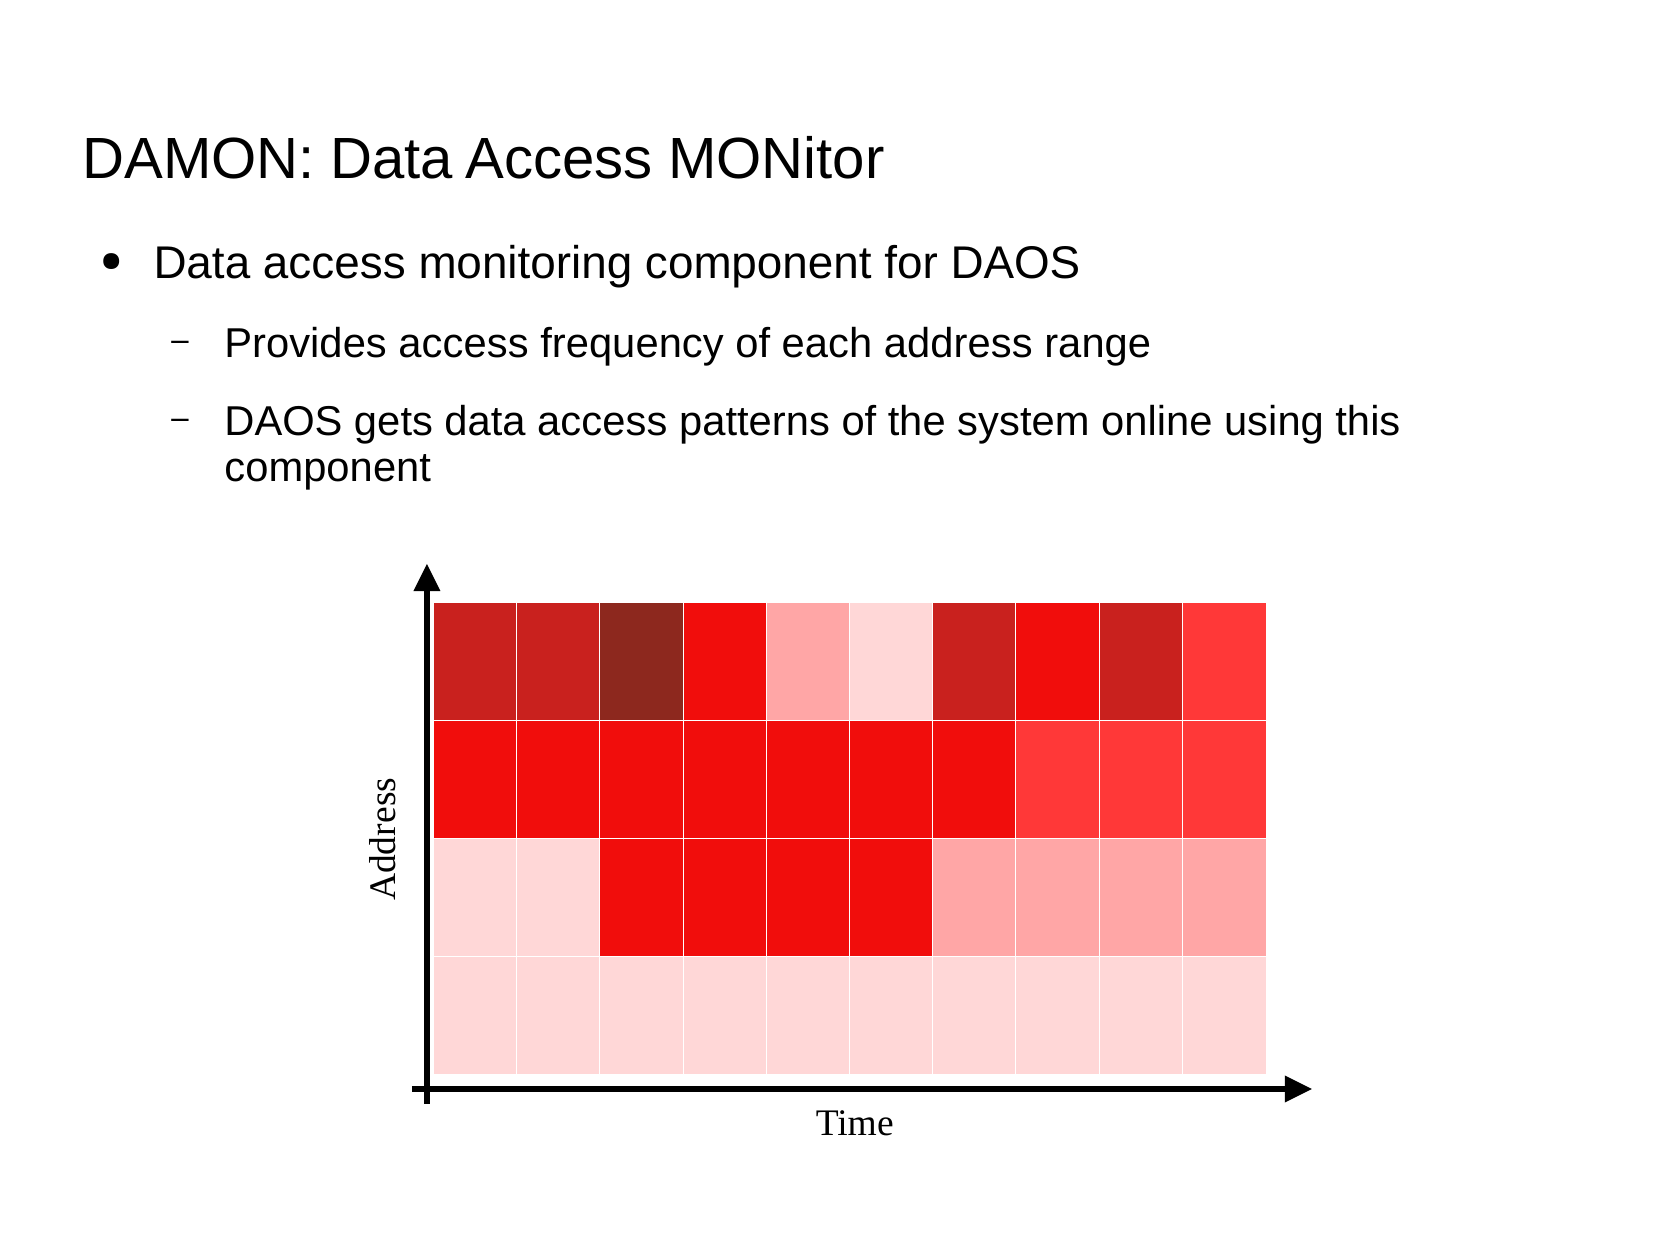

# DAMON: Data Access MONitor
Data access monitoring component for DAOS
Provides access frequency of each address range
DAOS gets data access patterns of the system online using this component
| | | | | | | | | | |
| --- | --- | --- | --- | --- | --- | --- | --- | --- | --- |
| | | | | | | | | | |
| | | | | | | | | | |
| | | | | | | | | | |
Address
Time